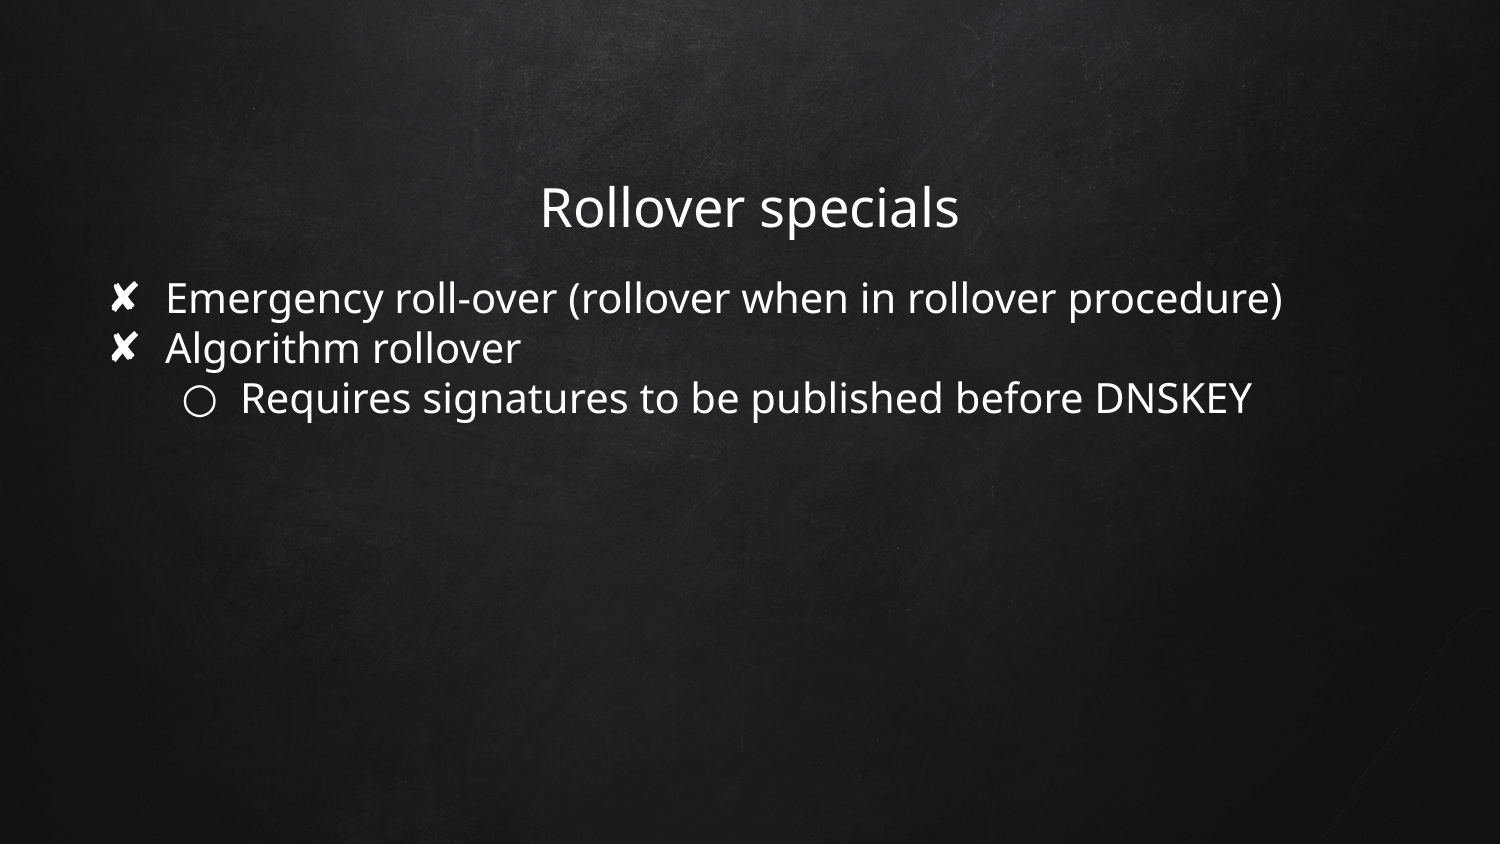

# Rollover specials
Emergency roll-over (rollover when in rollover procedure)
Algorithm rollover
Requires signatures to be published before DNSKEY